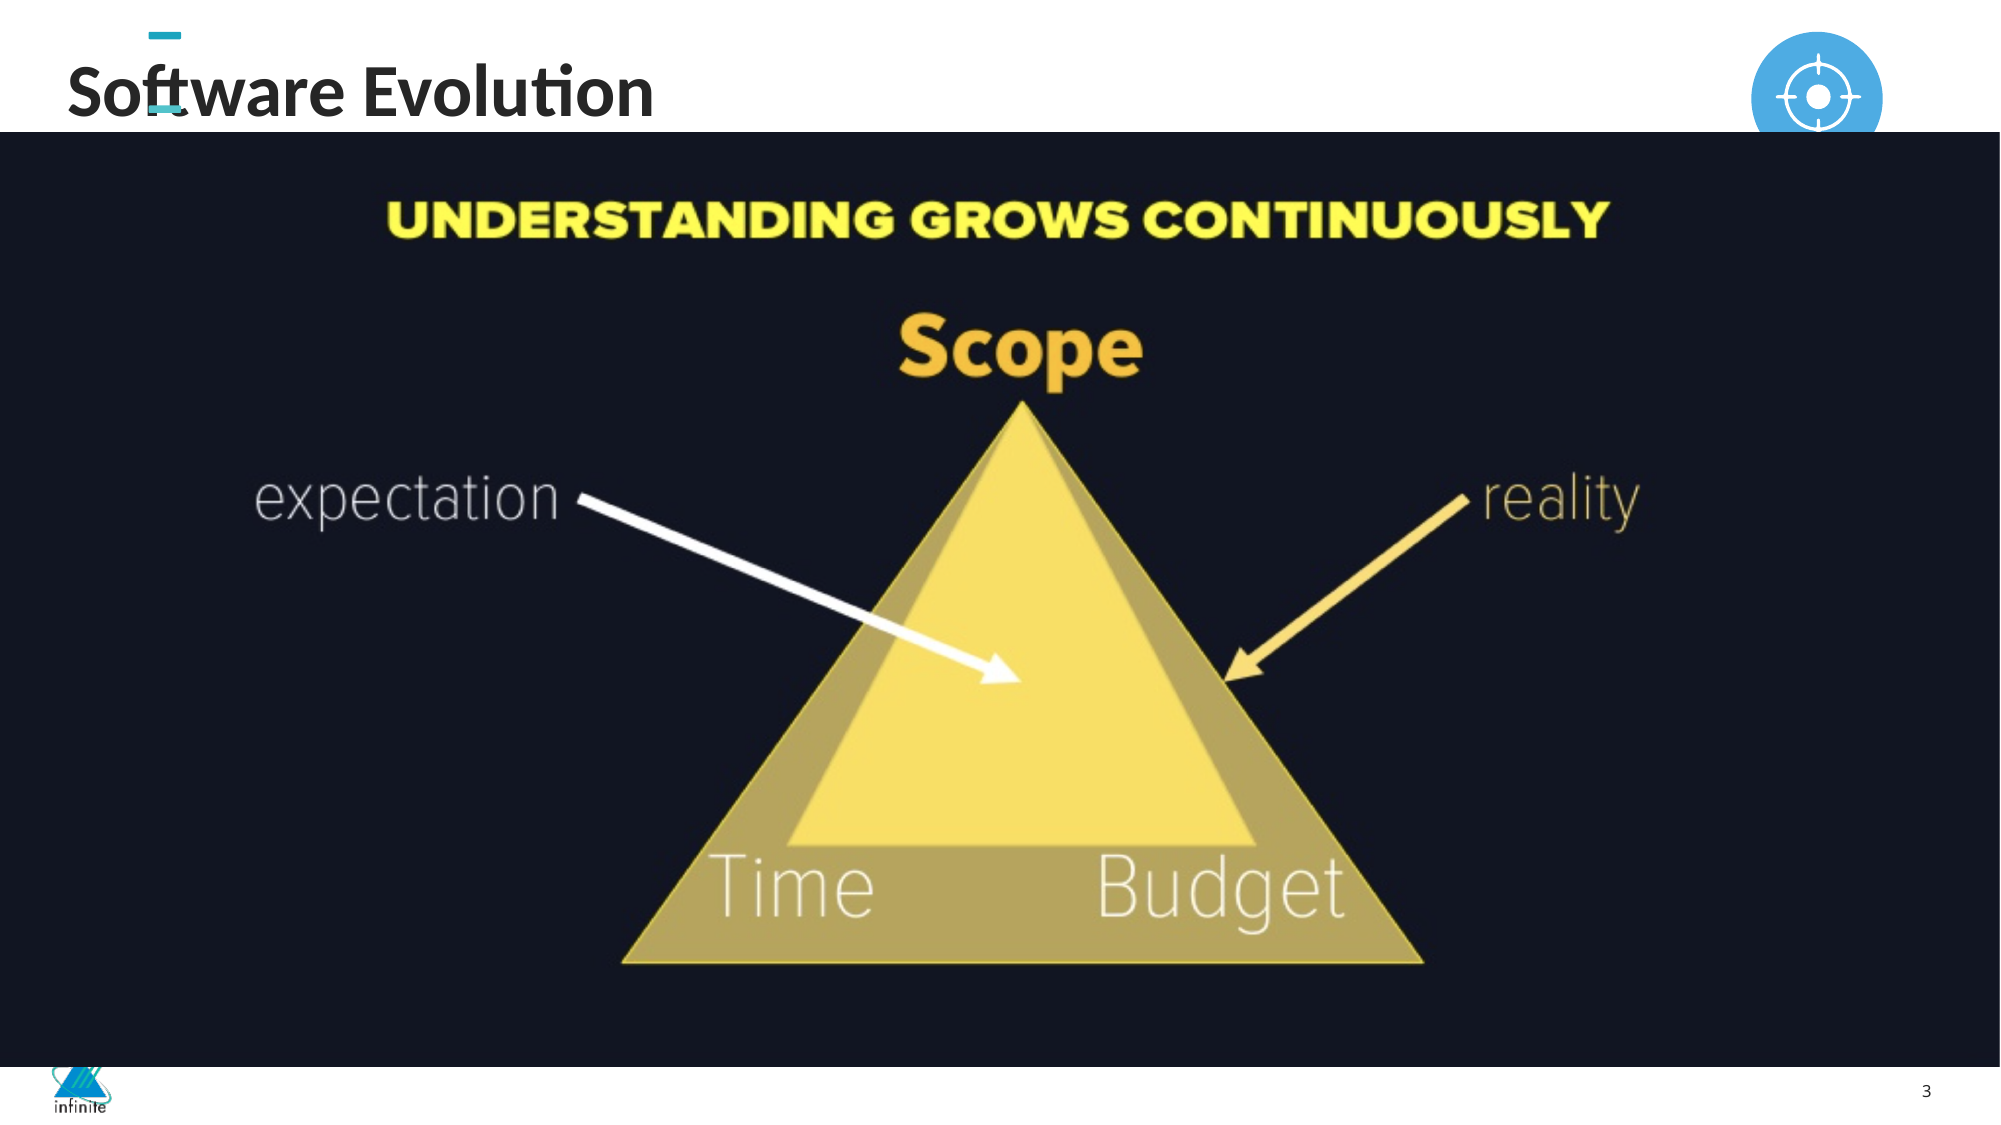

Software Evolution
?
?
MVP Phase
MVP Phase
Phase II & III
and
Support
Phase